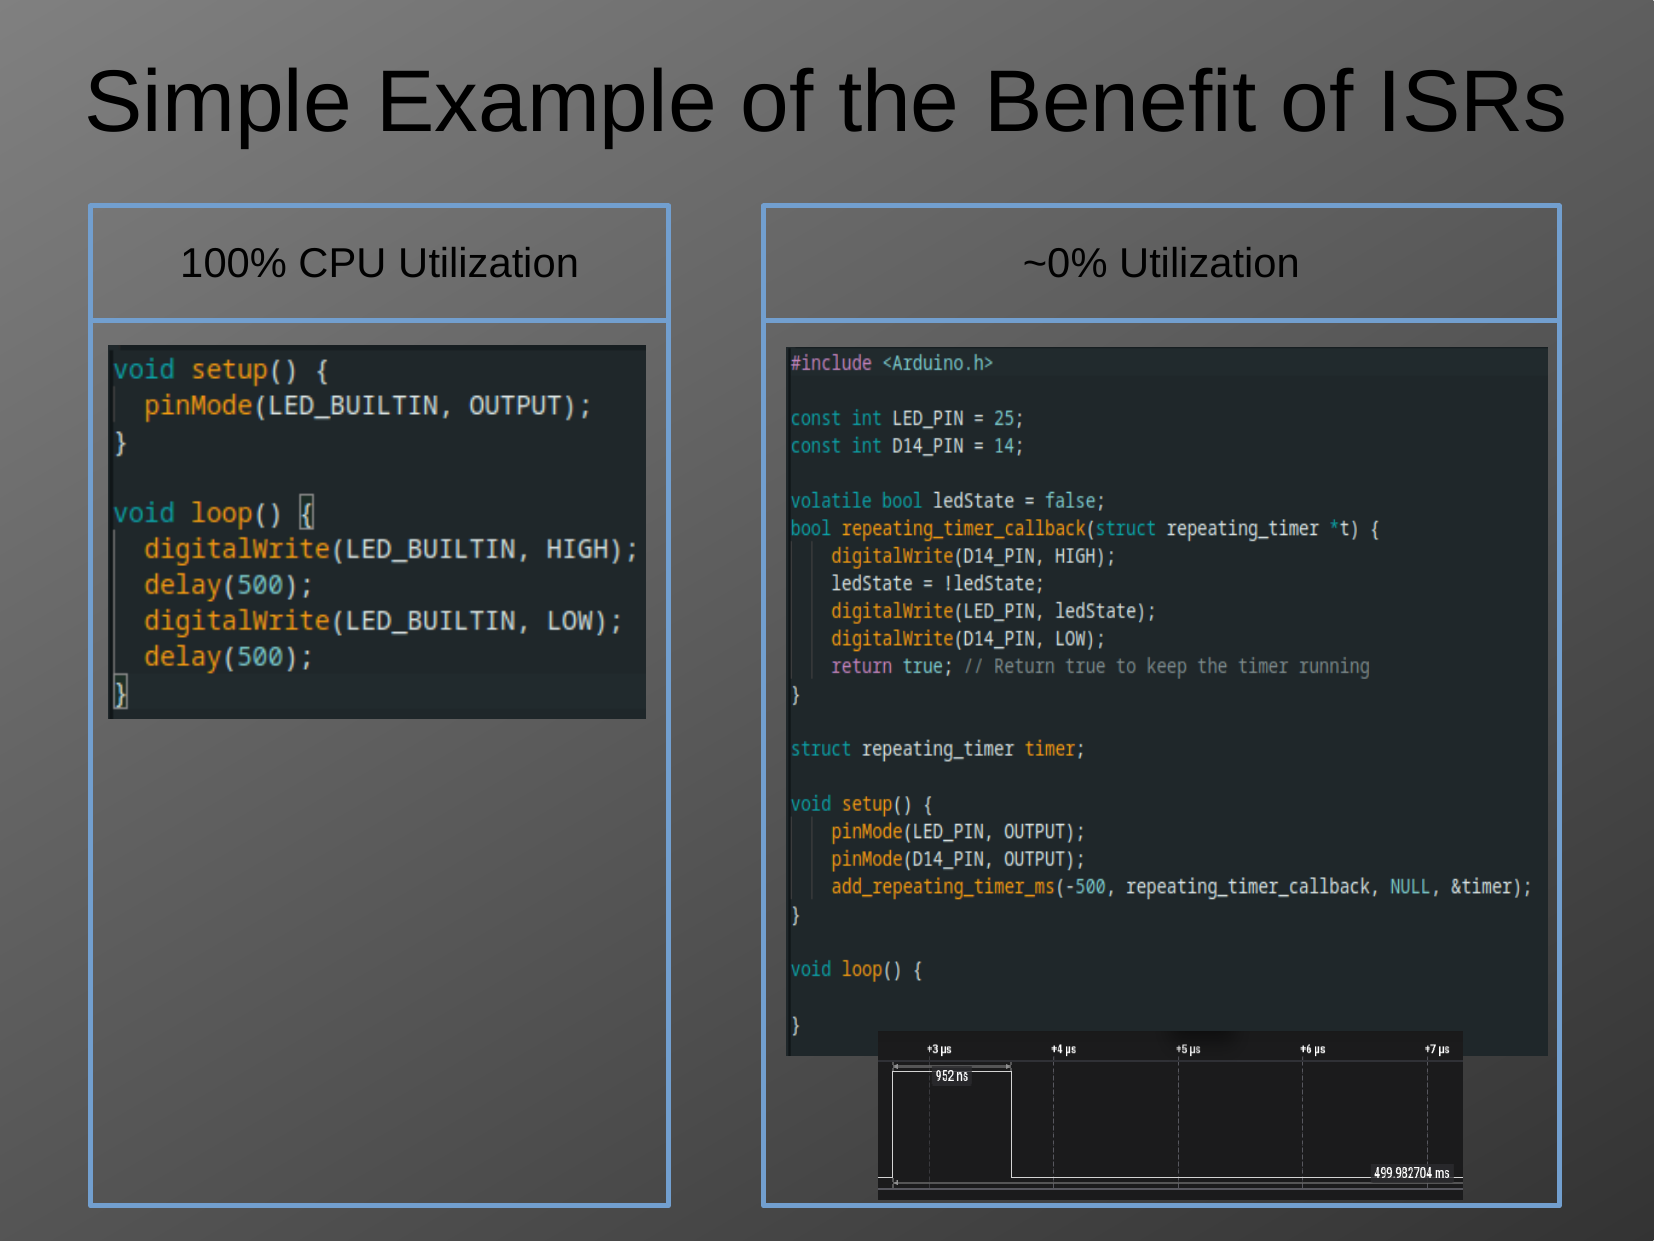

# Simple Example of the Benefit of ISRs
100% CPU Utilization
~0% Utilization